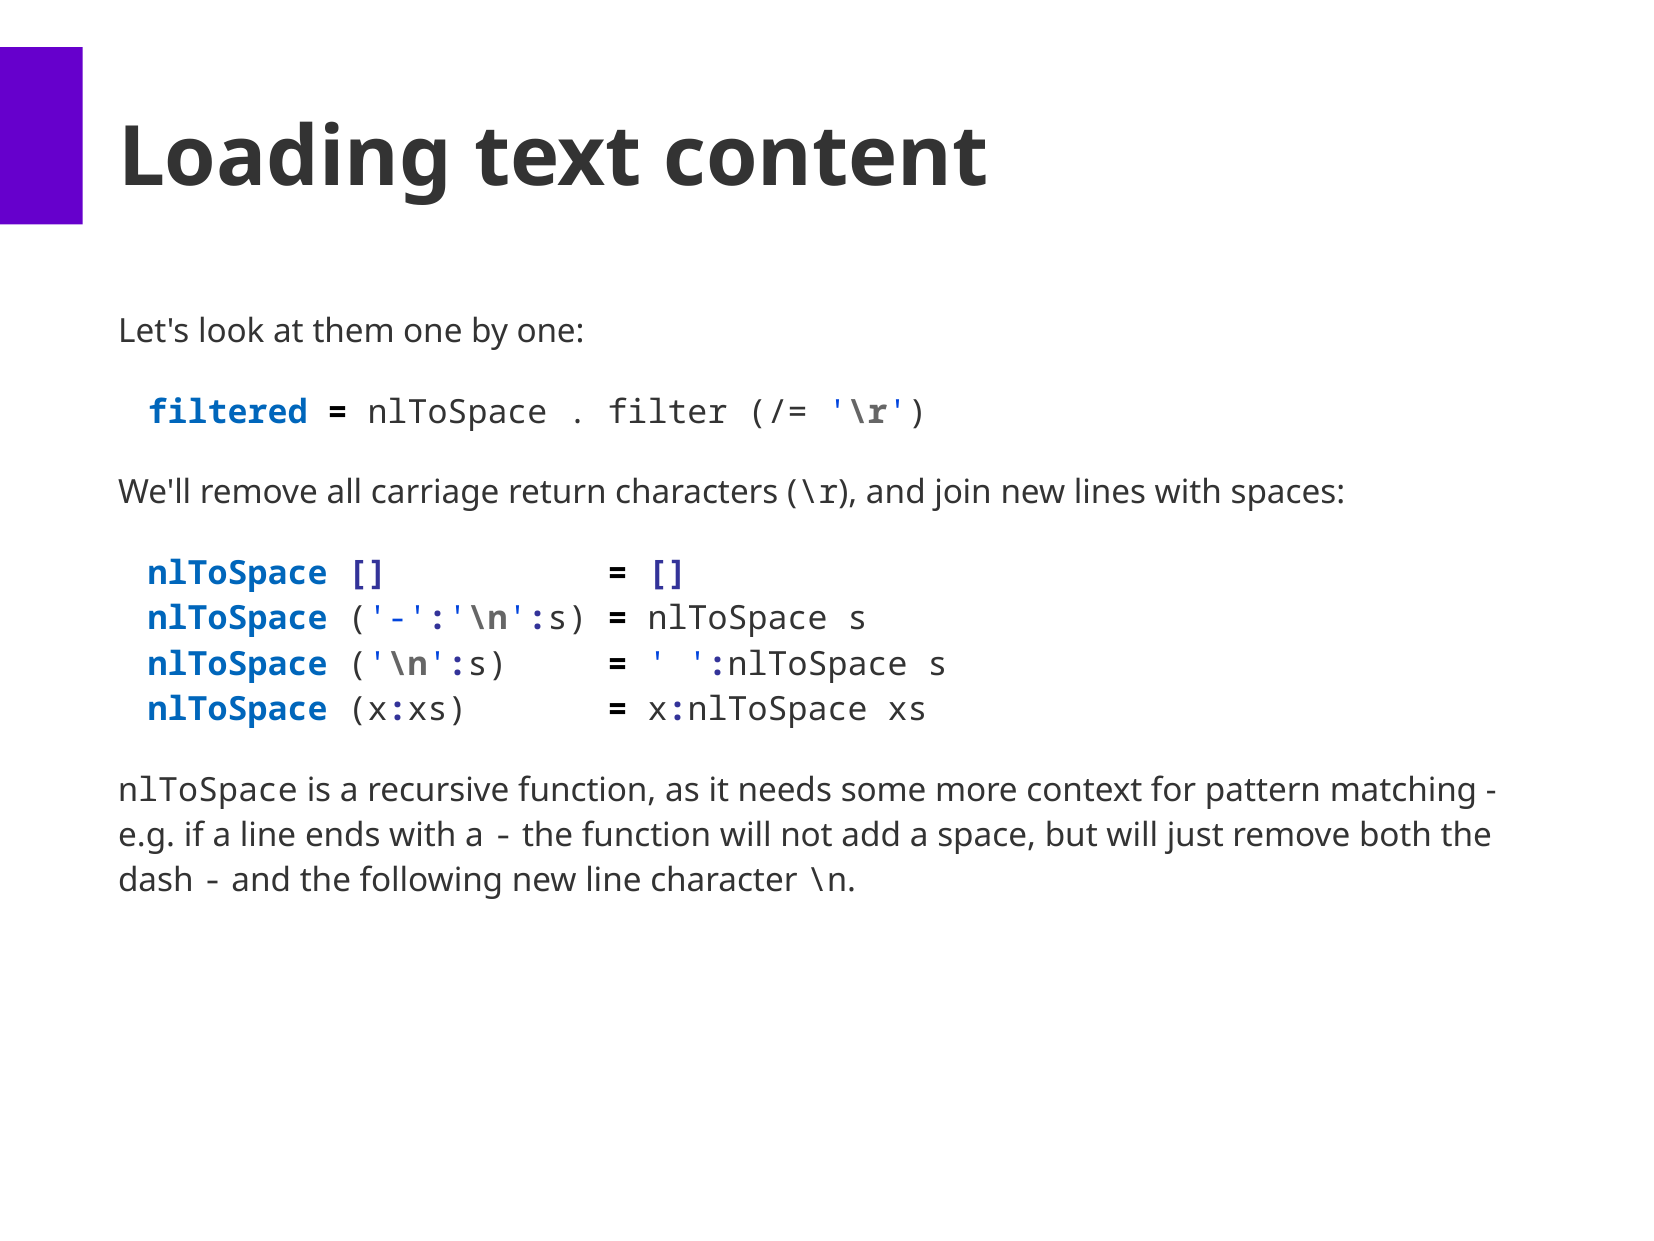

# Loading text content
Let's look at them one by one:
filtered = nlToSpace . filter (/= '\r')
We'll remove all carriage return characters (\r), and join new lines with spaces:
nlToSpace [] = []
nlToSpace ('-':'\n':s) = nlToSpace s
nlToSpace ('\n':s) = ' ':nlToSpace s
nlToSpace (x:xs) = x:nlToSpace xs
nlToSpace is a recursive function, as it needs some more context for pattern matching - e.g. if a line ends with a - the function will not add a space, but will just remove both the dash - and the following new line character \n.